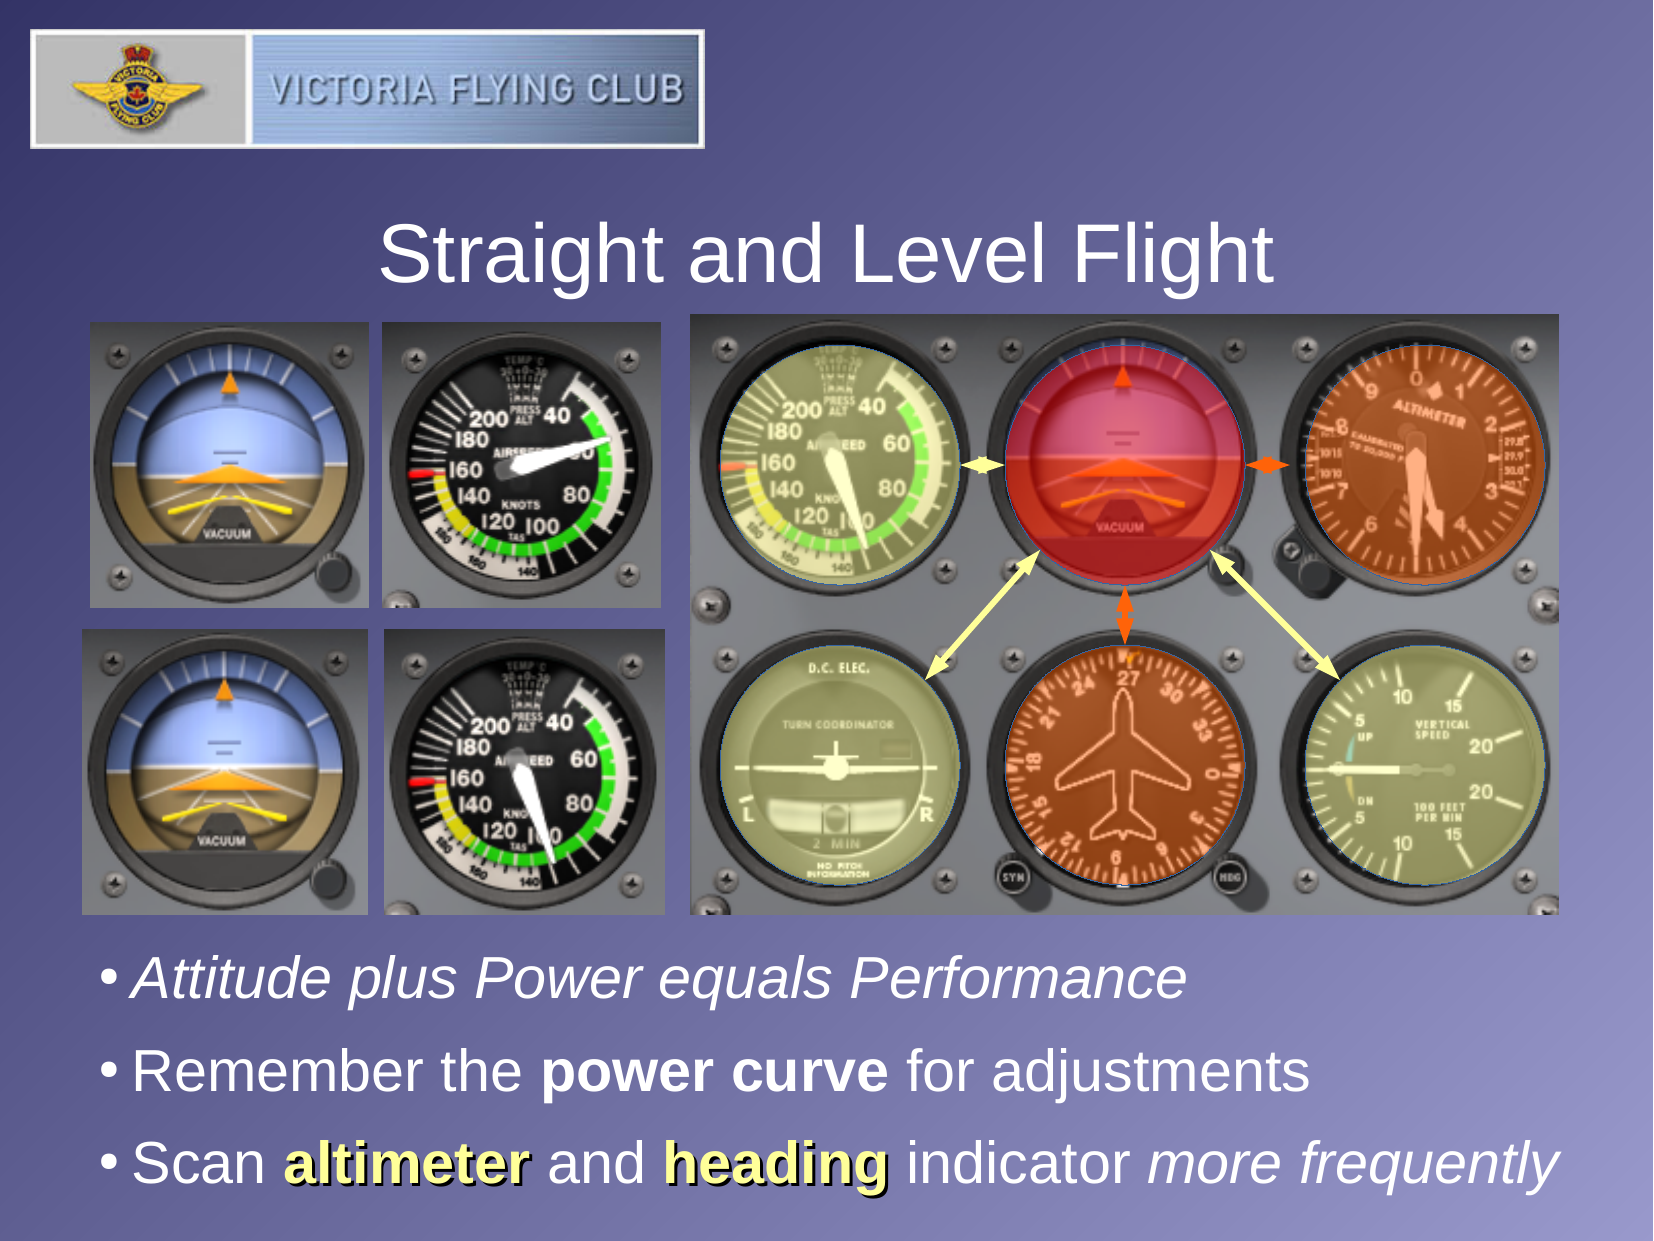

# Straight and Level Flight
Attitude plus Power equals Performance
Remember the power curve for adjustments
Scan altimeter and heading indicator more frequently